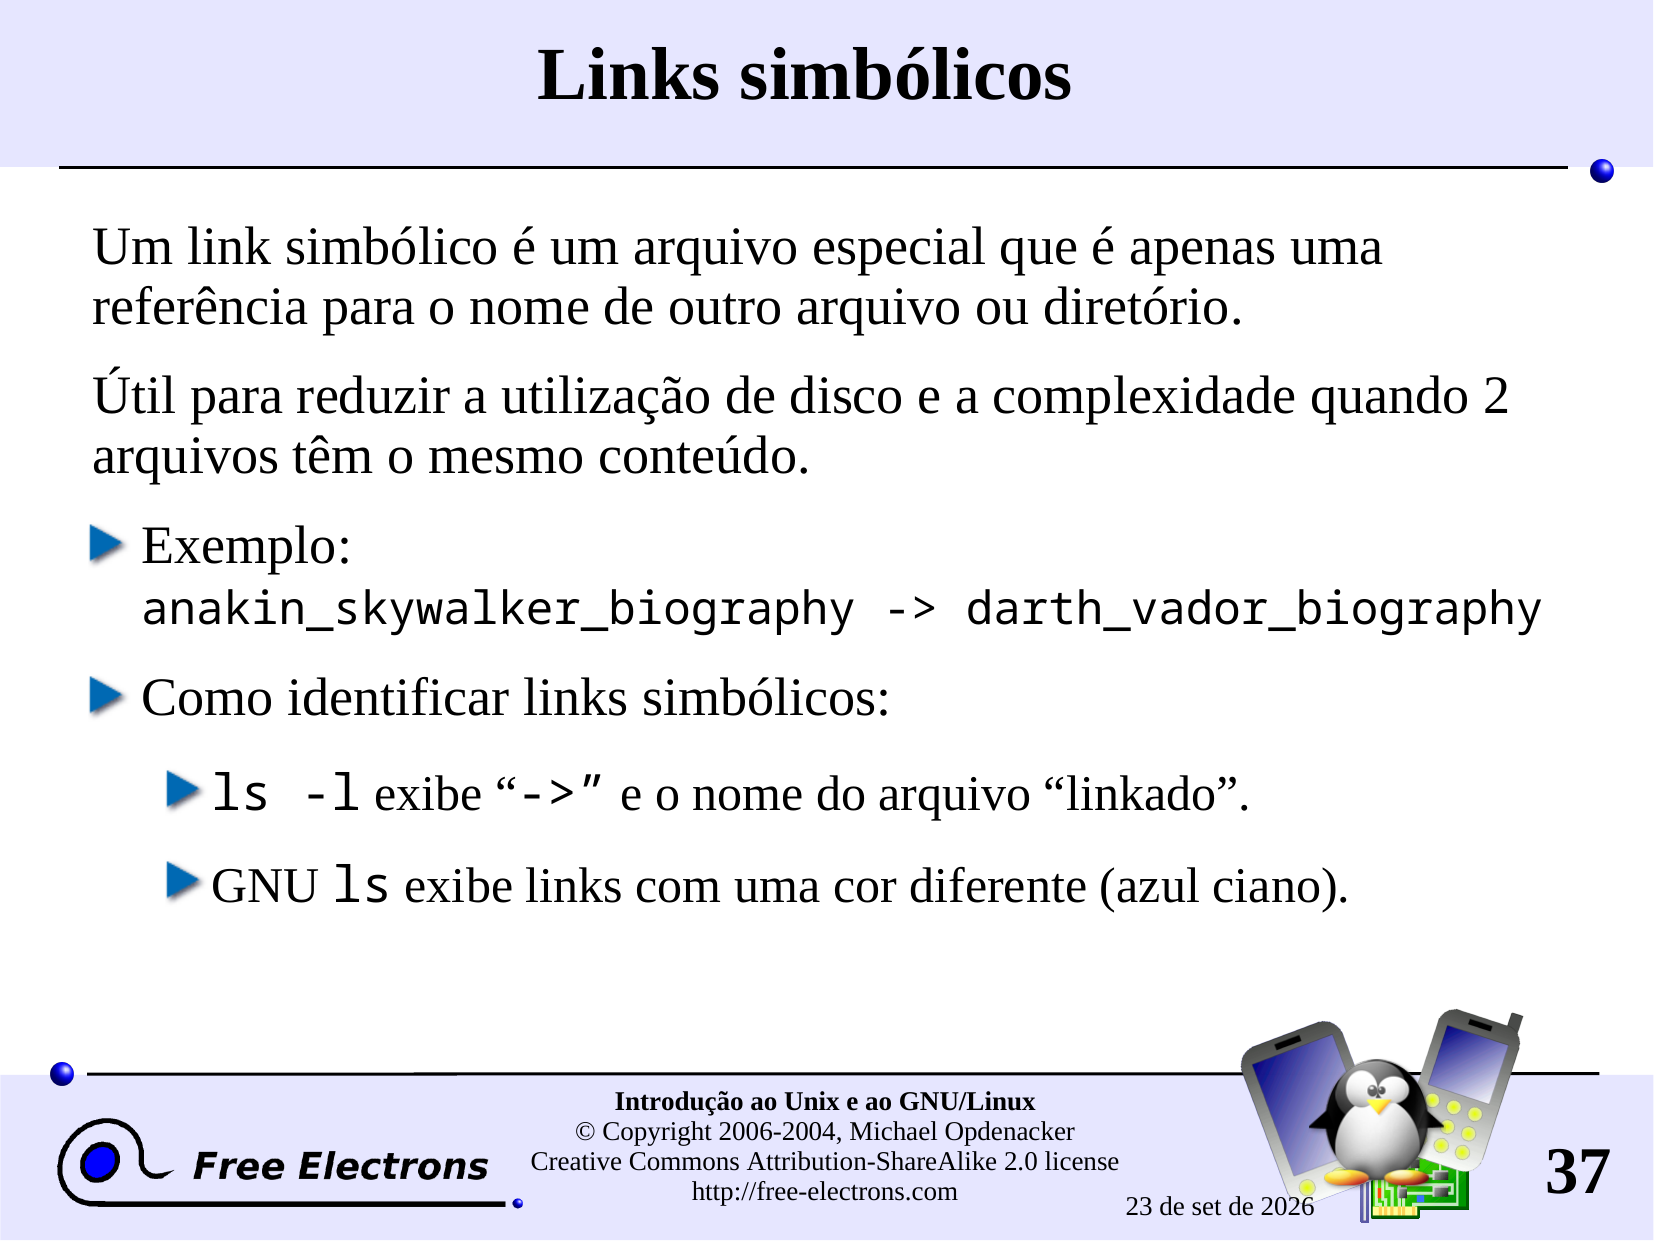

# Links simbólicos
Um link simbólico é um arquivo especial que é apenas uma referência para o nome de outro arquivo ou diretório.
Útil para reduzir a utilização de disco e a complexidade quando 2 arquivos têm o mesmo conteúdo.
Exemplo:
anakin_skywalker_biography -> darth_vador_biography
Como identificar links simbólicos:
ls -l exibe “->” e o nome do arquivo “linkado”.
GNU ls exibe links com uma cor diferente (azul ciano).